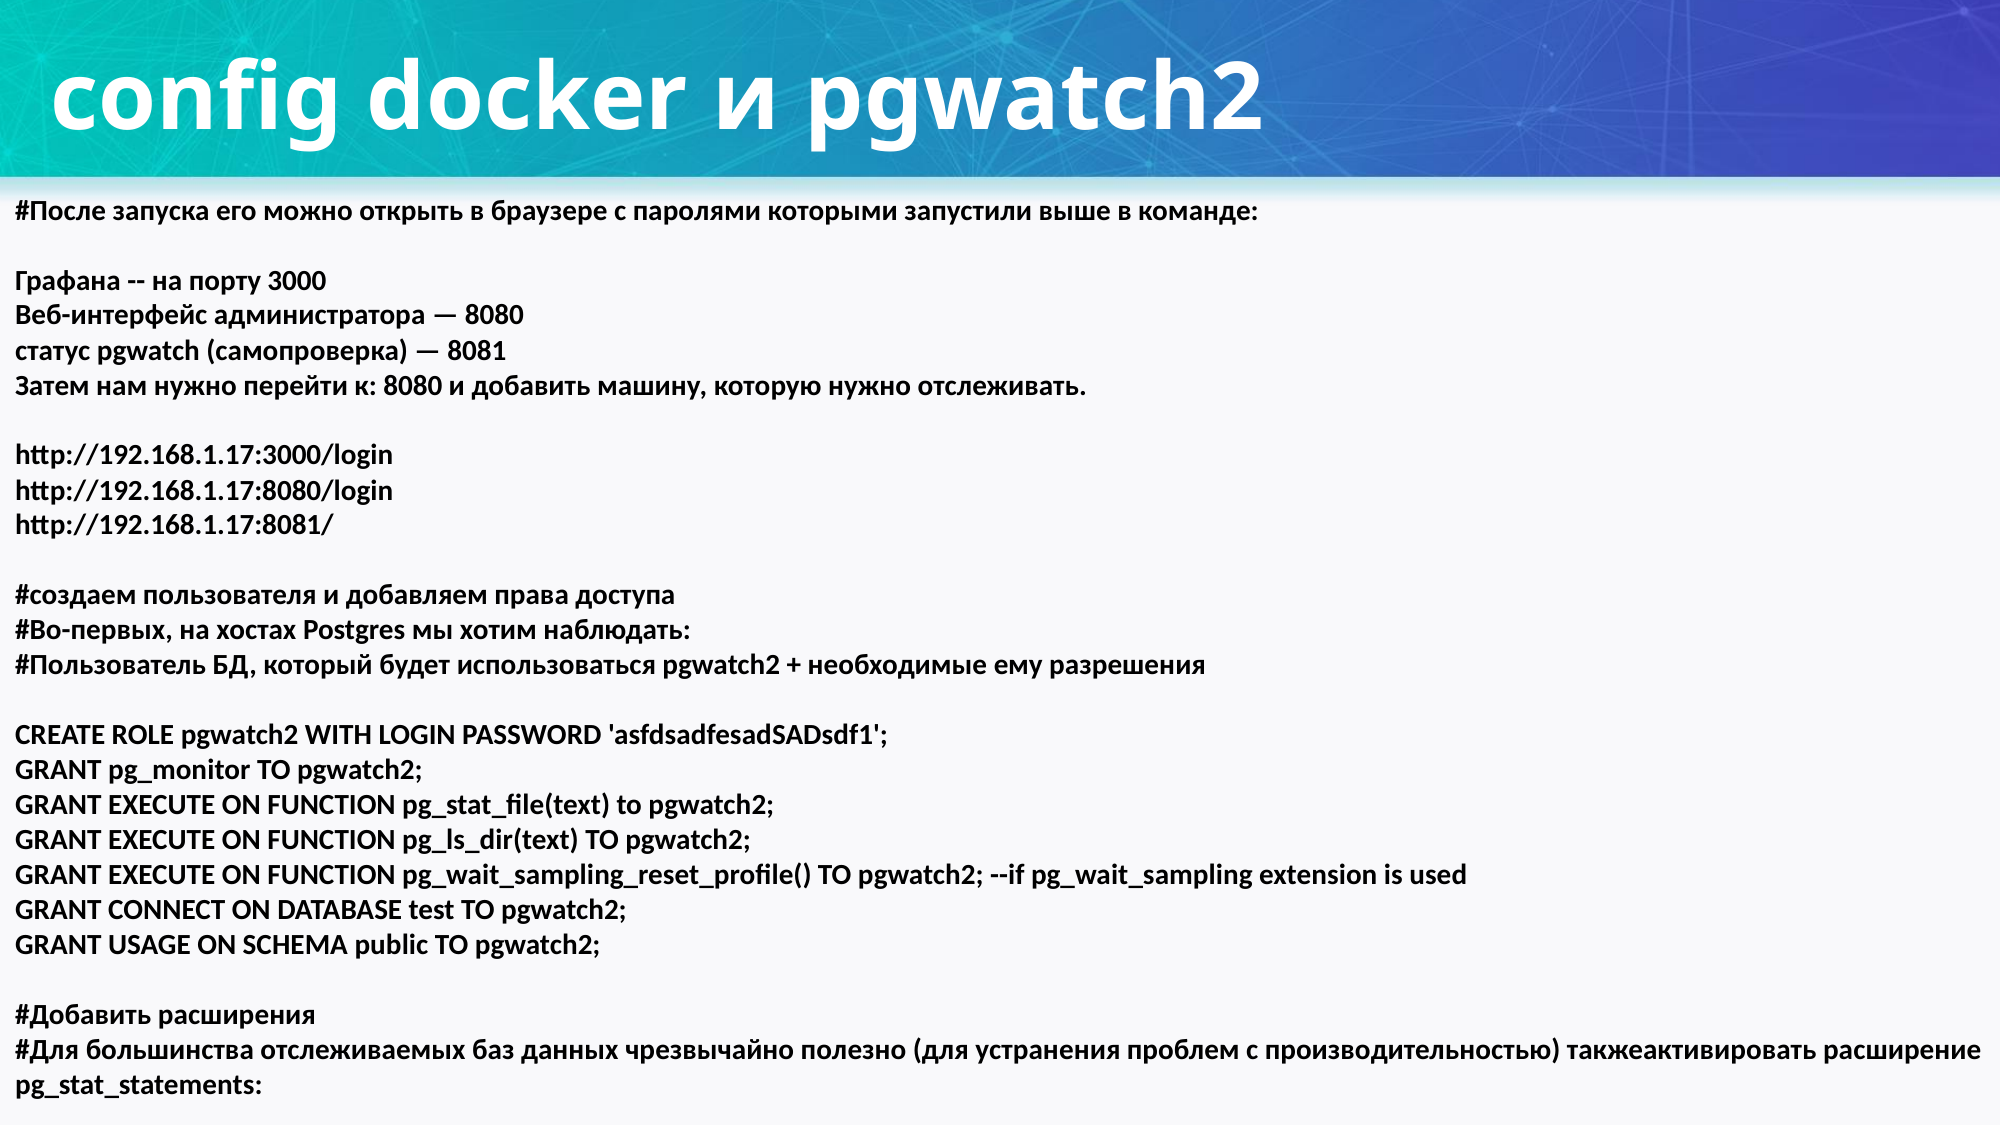

config docker и pgwatch2
#После запуска его можно открыть в браузере c паролями которыми запустили выше в команде:
Графана -- на порту 3000
Веб-интерфейс администратора — 8080
статус pgwatch (самопроверка) — 8081
Затем нам нужно перейти к: 8080 и добавить машину, которую нужно отслеживать.
http://192.168.1.17:3000/login
http://192.168.1.17:8080/login
http://192.168.1.17:8081/
#создаем пользователя и добавляем права доступа
#Во-первых, на хостах Postgres мы хотим наблюдать:
#Пользователь БД, который будет использоваться pgwatch2 + необходимые ему разрешения
CREATE ROLE pgwatch2 WITH LOGIN PASSWORD 'asfdsadfesadSADsdf1';
GRANT pg_monitor TO pgwatch2;
GRANT EXECUTE ON FUNCTION pg_stat_file(text) to pgwatch2;
GRANT EXECUTE ON FUNCTION pg_ls_dir(text) TO pgwatch2;
GRANT EXECUTE ON FUNCTION pg_wait_sampling_reset_profile() TO pgwatch2; --if pg_wait_sampling extension is used
GRANT CONNECT ON DATABASE test TO pgwatch2;
GRANT USAGE ON SCHEMA public TO pgwatch2;
#Добавить расширения
#Для большинства отслеживаемых баз данных чрезвычайно полезно (для устранения проблем с производительностью) такжеактивировать расширение pg_stat_statements: